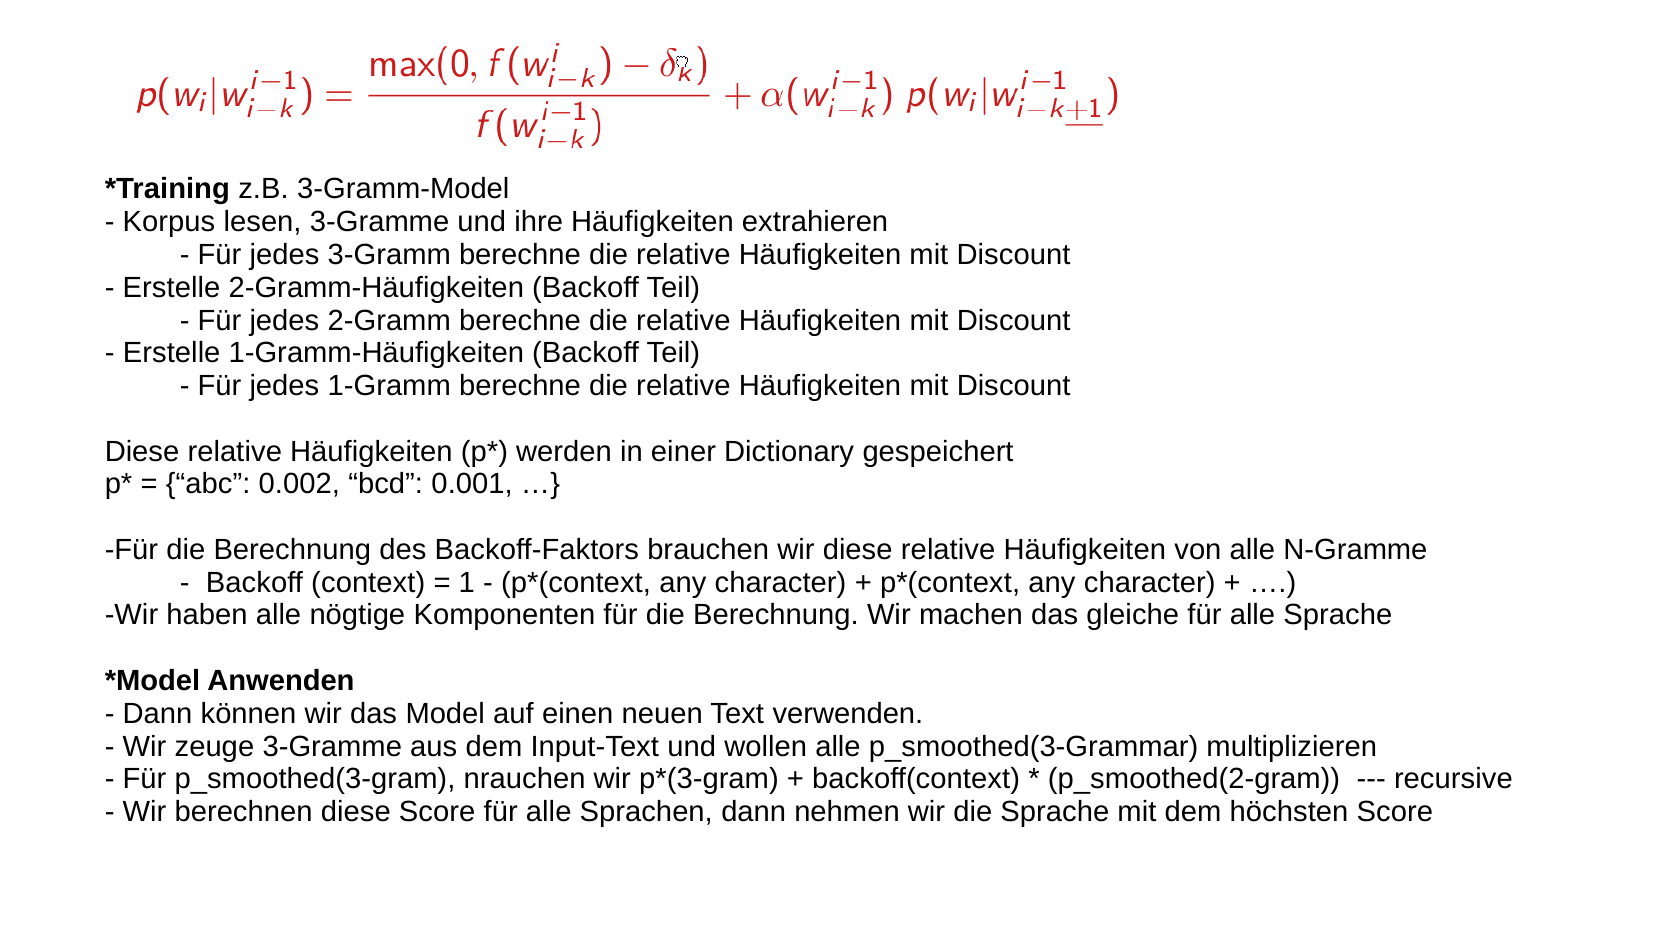

*Training z.B. 3-Gramm-Model
- Korpus lesen, 3-Gramme und ihre Häufigkeiten extrahieren
	- Für jedes 3-Gramm berechne die relative Häufigkeiten mit Discount
- Erstelle 2-Gramm-Häufigkeiten (Backoff Teil)
	- Für jedes 2-Gramm berechne die relative Häufigkeiten mit Discount
- Erstelle 1-Gramm-Häufigkeiten (Backoff Teil)
	- Für jedes 1-Gramm berechne die relative Häufigkeiten mit Discount
Diese relative Häufigkeiten (p*) werden in einer Dictionary gespeichert
p* = {“abc”: 0.002, “bcd”: 0.001, …}
-Für die Berechnung des Backoff-Faktors brauchen wir diese relative Häufigkeiten von alle N-Gramme
	- Backoff (context) = 1 - (p*(context, any character) + p*(context, any character) + ….)
-Wir haben alle nögtige Komponenten für die Berechnung. Wir machen das gleiche für alle Sprache
*Model Anwenden
- Dann können wir das Model auf einen neuen Text verwenden.
- Wir zeuge 3-Gramme aus dem Input-Text und wollen alle p_smoothed(3-Grammar) multiplizieren
- Für p_smoothed(3-gram), nrauchen wir p*(3-gram) + backoff(context) * (p_smoothed(2-gram)) --- recursive
- Wir berechnen diese Score für alle Sprachen, dann nehmen wir die Sprache mit dem höchsten Score